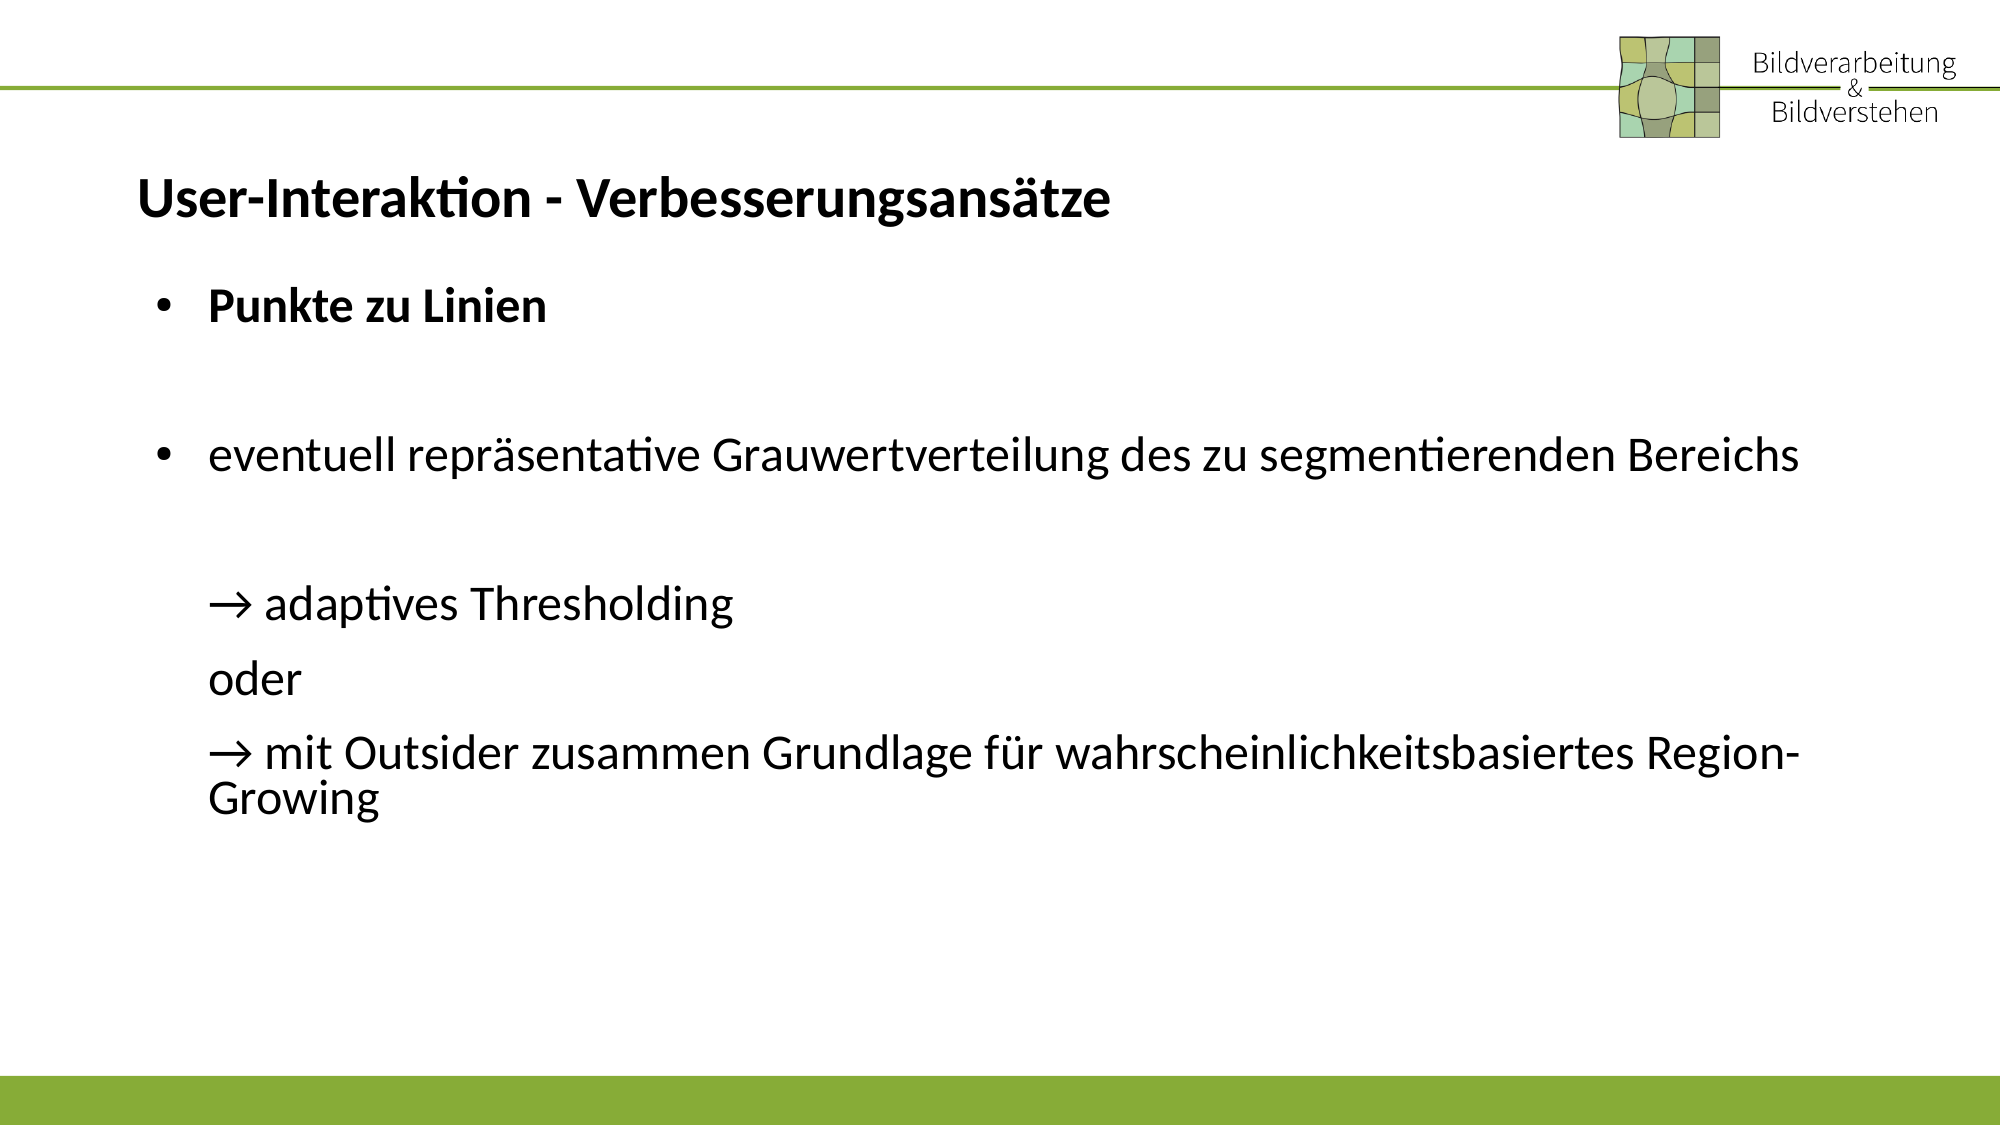

# User-Interaktion - Verbesserungsansätze
Punkte zu Linien
eventuell repräsentative Grauwertverteilung des zu segmentierenden Bereichs
→ adaptives Thresholding
oder
→ mit Outsider zusammen Grundlage für wahrscheinlichkeitsbasiertes Region-Growing